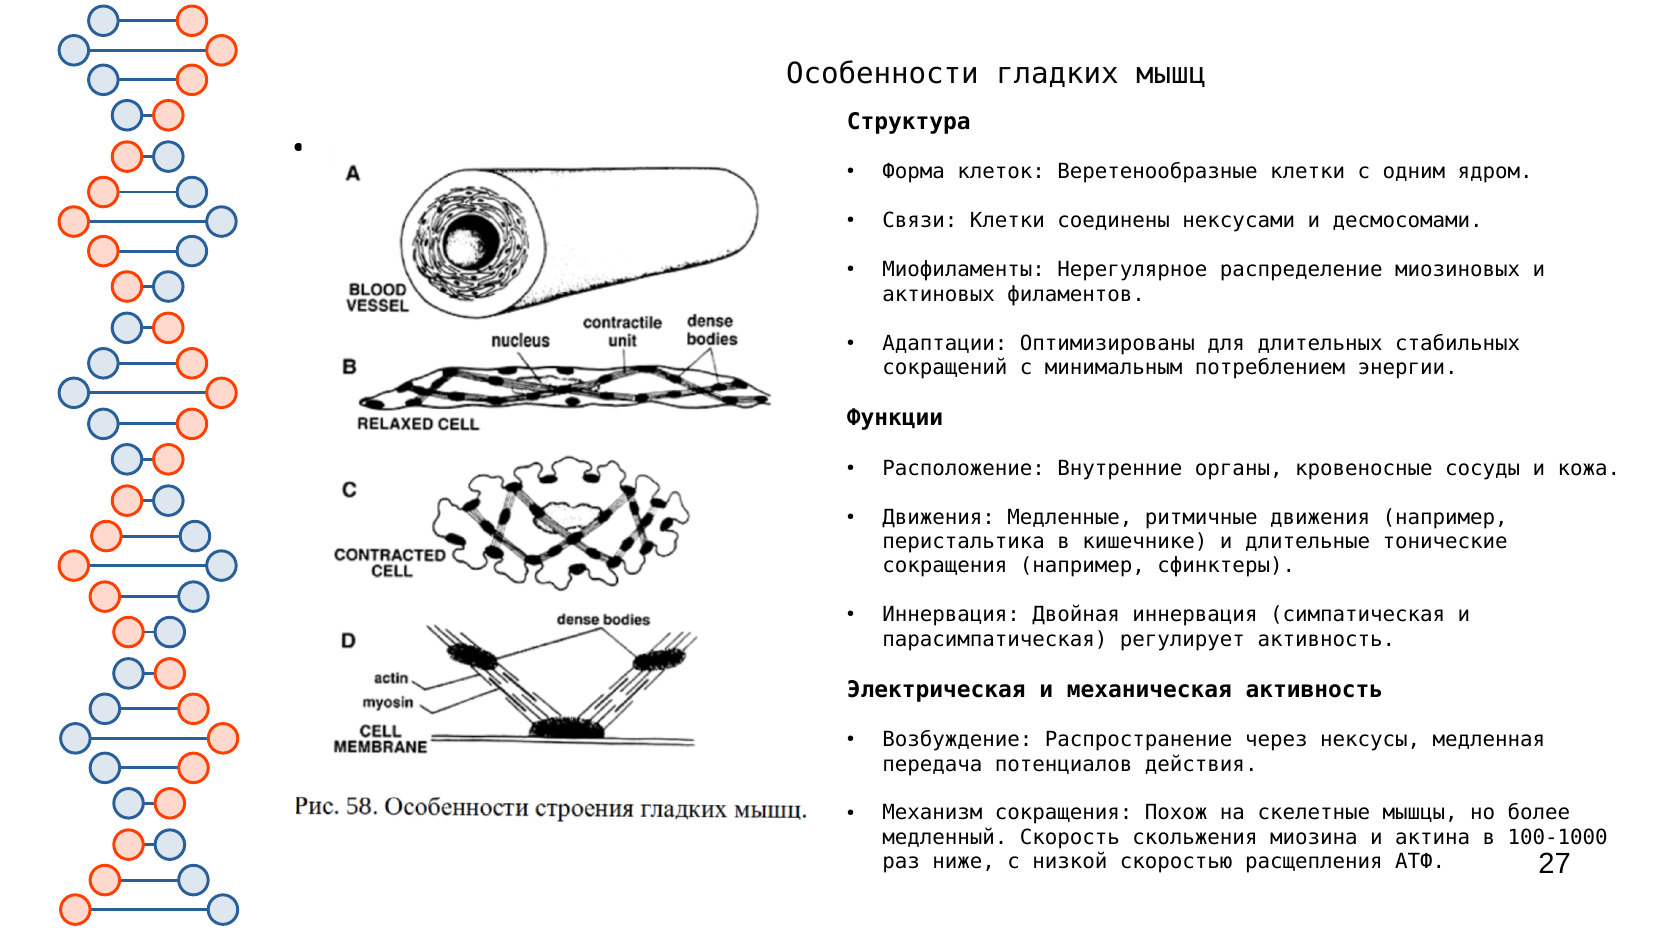

# Особенности гладких мышц
Структура
Форма клеток: Веретенообразные клетки с одним ядром.
Связи: Клетки соединены нексусами и десмосомами.
Миофиламенты: Нерегулярное распределение миозиновых и актиновых филаментов.
Адаптации: Оптимизированы для длительных стабильных сокращений с минимальным потреблением энергии.
Функции
Расположение: Внутренние органы, кровеносные сосуды и кожа.
Движения: Медленные, ритмичные движения (например, перистальтика в кишечнике) и длительные тонические сокращения (например, сфинктеры).
Иннервация: Двойная иннервация (симпатическая и парасимпатическая) регулирует активность.
Электрическая и механическая активность
Возбуждение: Распространение через нексусы, медленная передача потенциалов действия.
Механизм сокращения: Похож на скелетные мышцы, но более медленный. Скорость скольжения миозина и актина в 100-1000 раз ниже, с низкой скоростью расщепления АТФ.
27